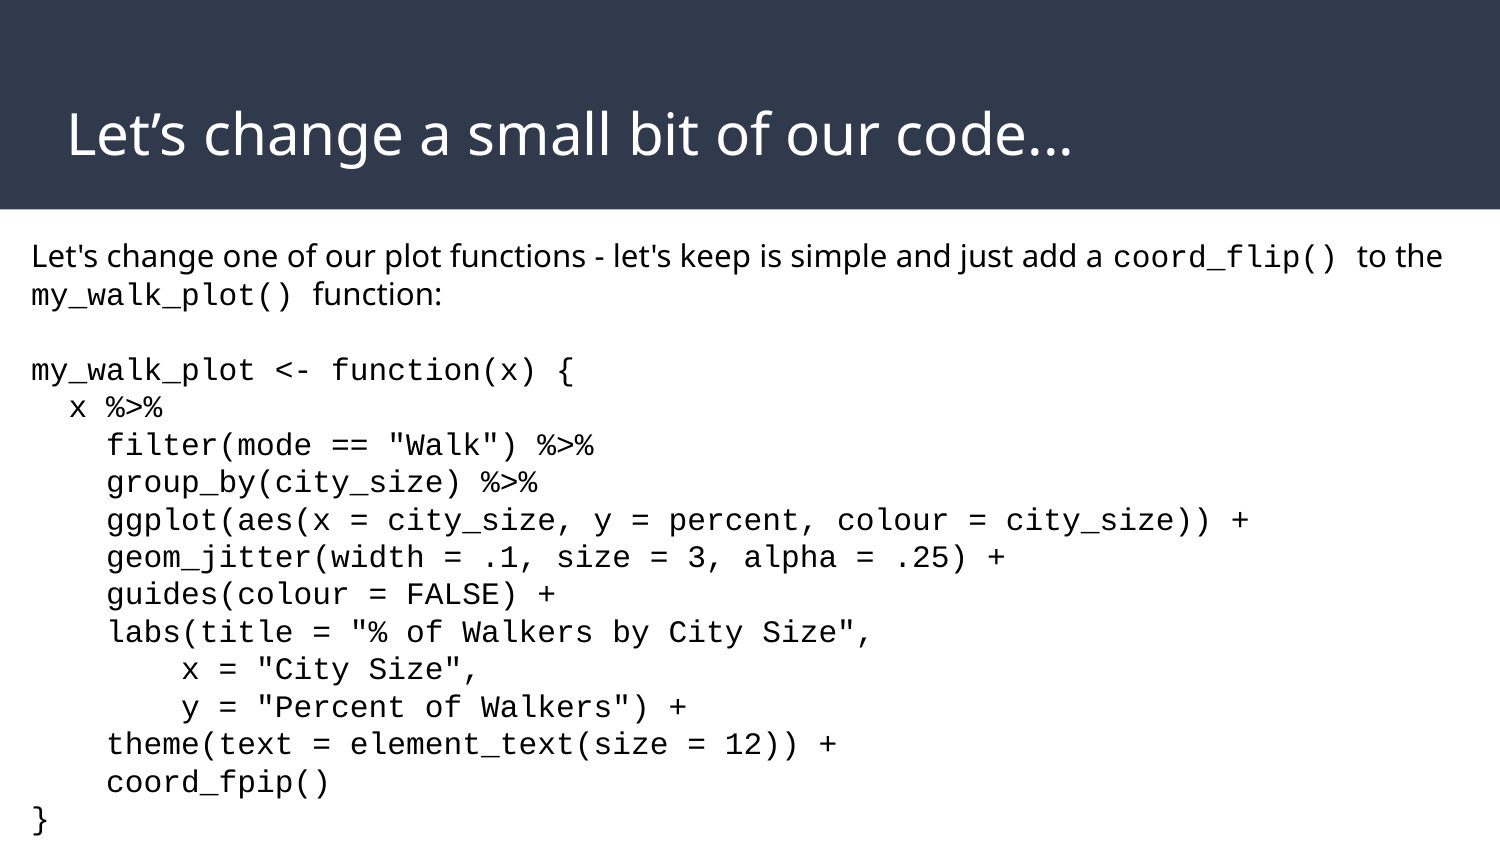

# Let’s change a small bit of our code...
Let's change one of our plot functions - let's keep is simple and just add a coord_flip() to the my_walk_plot() function:
my_walk_plot <- function(x) {
 x %>%
	filter(mode == "Walk") %>%
	group_by(city_size) %>%
	ggplot(aes(x = city_size, y = percent, colour = city_size)) +
	geom_jitter(width = .1, size = 3, alpha = .25) +
	guides(colour = FALSE) +
	labs(title = "% of Walkers by City Size",
 	x = "City Size",
 	y = "Percent of Walkers") +
	theme(text = element_text(size = 12)) +
coord_fpip()
}